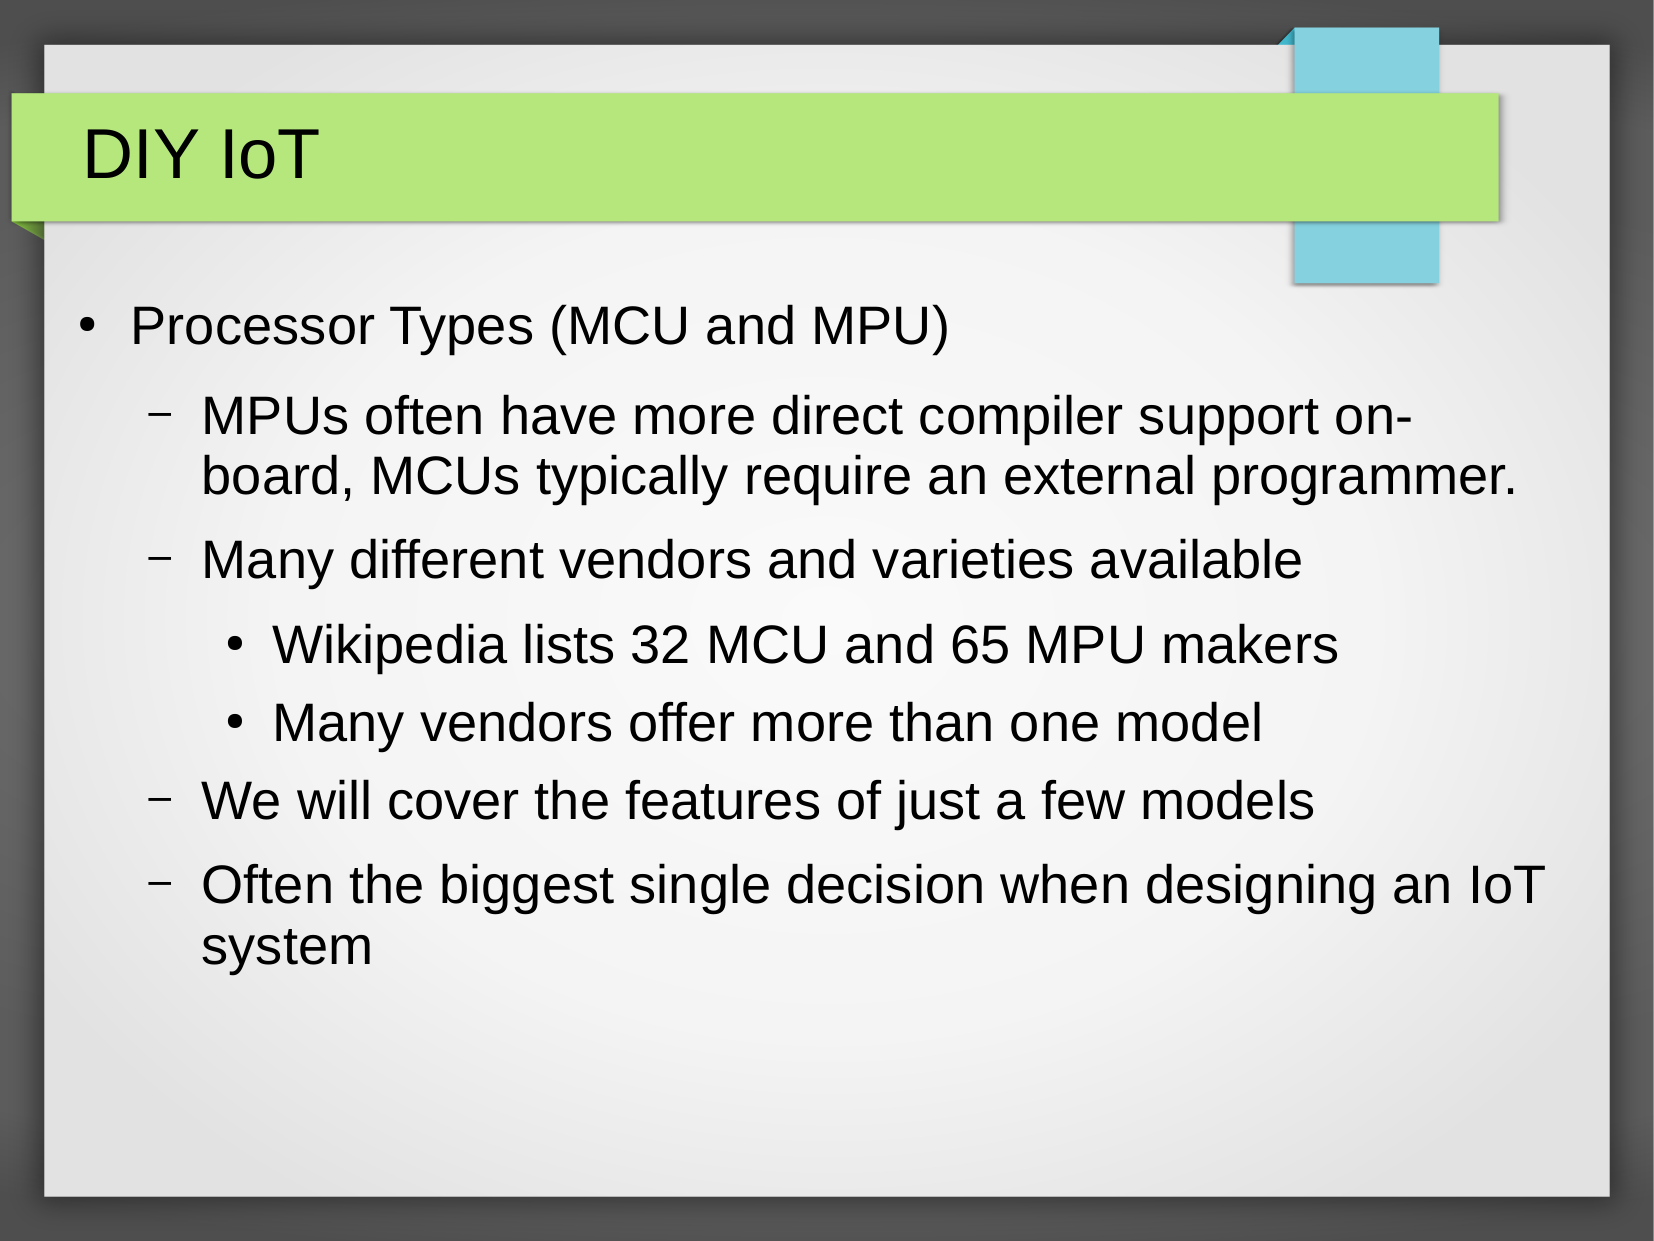

# DIY IoT
Processor Types (MCU and MPU)
MPUs often have more direct compiler support on-board, MCUs typically require an external programmer.
Many different vendors and varieties available
Wikipedia lists 32 MCU and 65 MPU makers
Many vendors offer more than one model
We will cover the features of just a few models
Often the biggest single decision when designing an IoT system